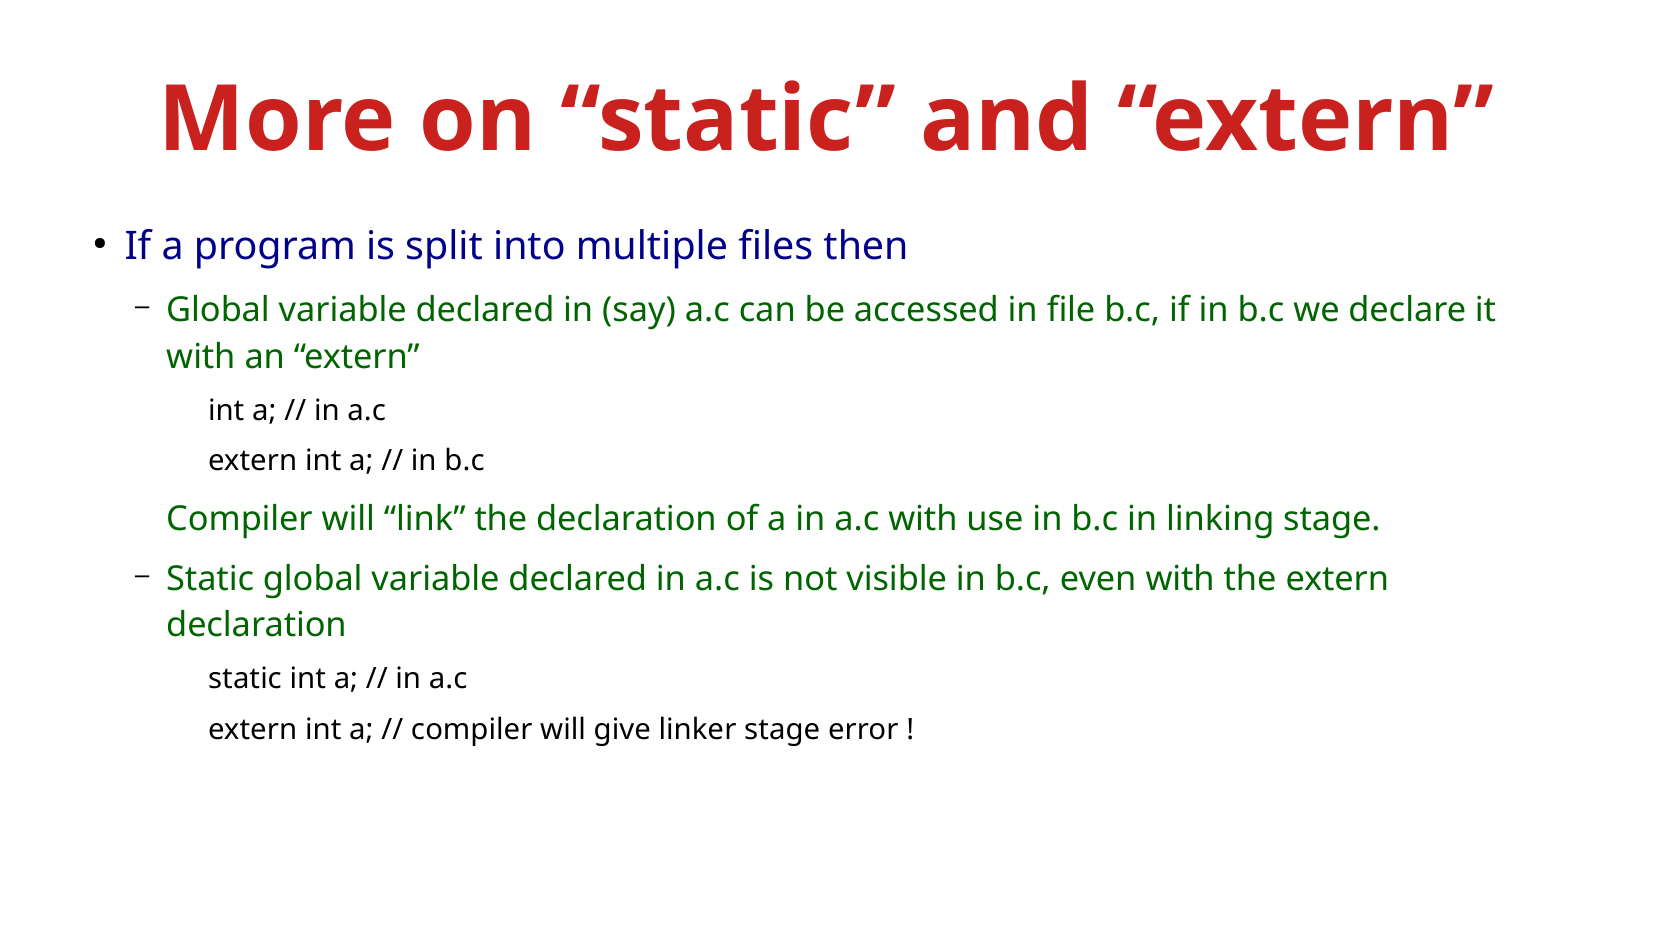

# More on “static” and “extern”
If a program is split into multiple files then
Global variable declared in (say) a.c can be accessed in file b.c, if in b.c we declare it with an “extern”
int a; // in a.c
extern int a; // in b.c
Compiler will “link” the declaration of a in a.c with use in b.c in linking stage.
Static global variable declared in a.c is not visible in b.c, even with the extern declaration
static int a; // in a.c
extern int a; // compiler will give linker stage error !